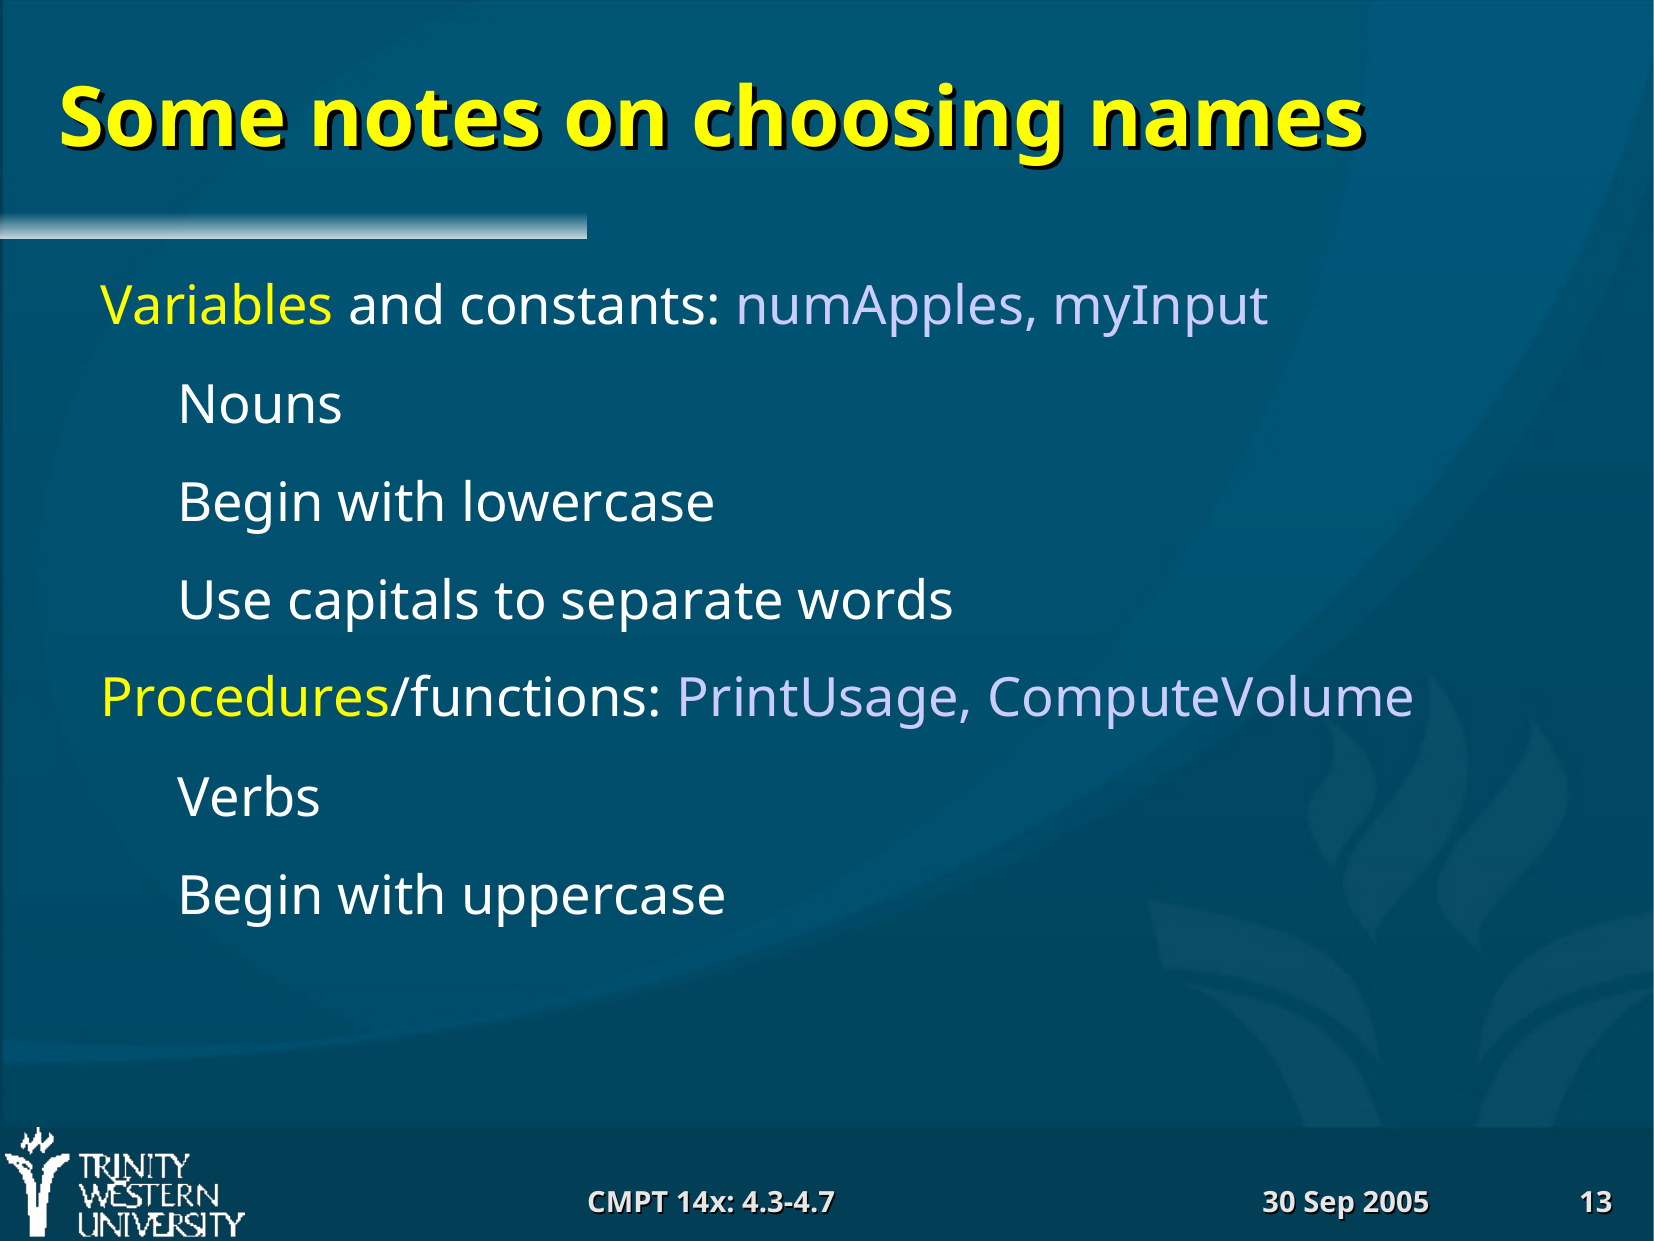

# Some notes on choosing names
Variables and constants: numApples, myInput
Nouns
Begin with lowercase
Use capitals to separate words
Procedures/functions: PrintUsage, ComputeVolume
Verbs
Begin with uppercase
CMPT 14x: 4.3-4.7
30 Sep 2005
13